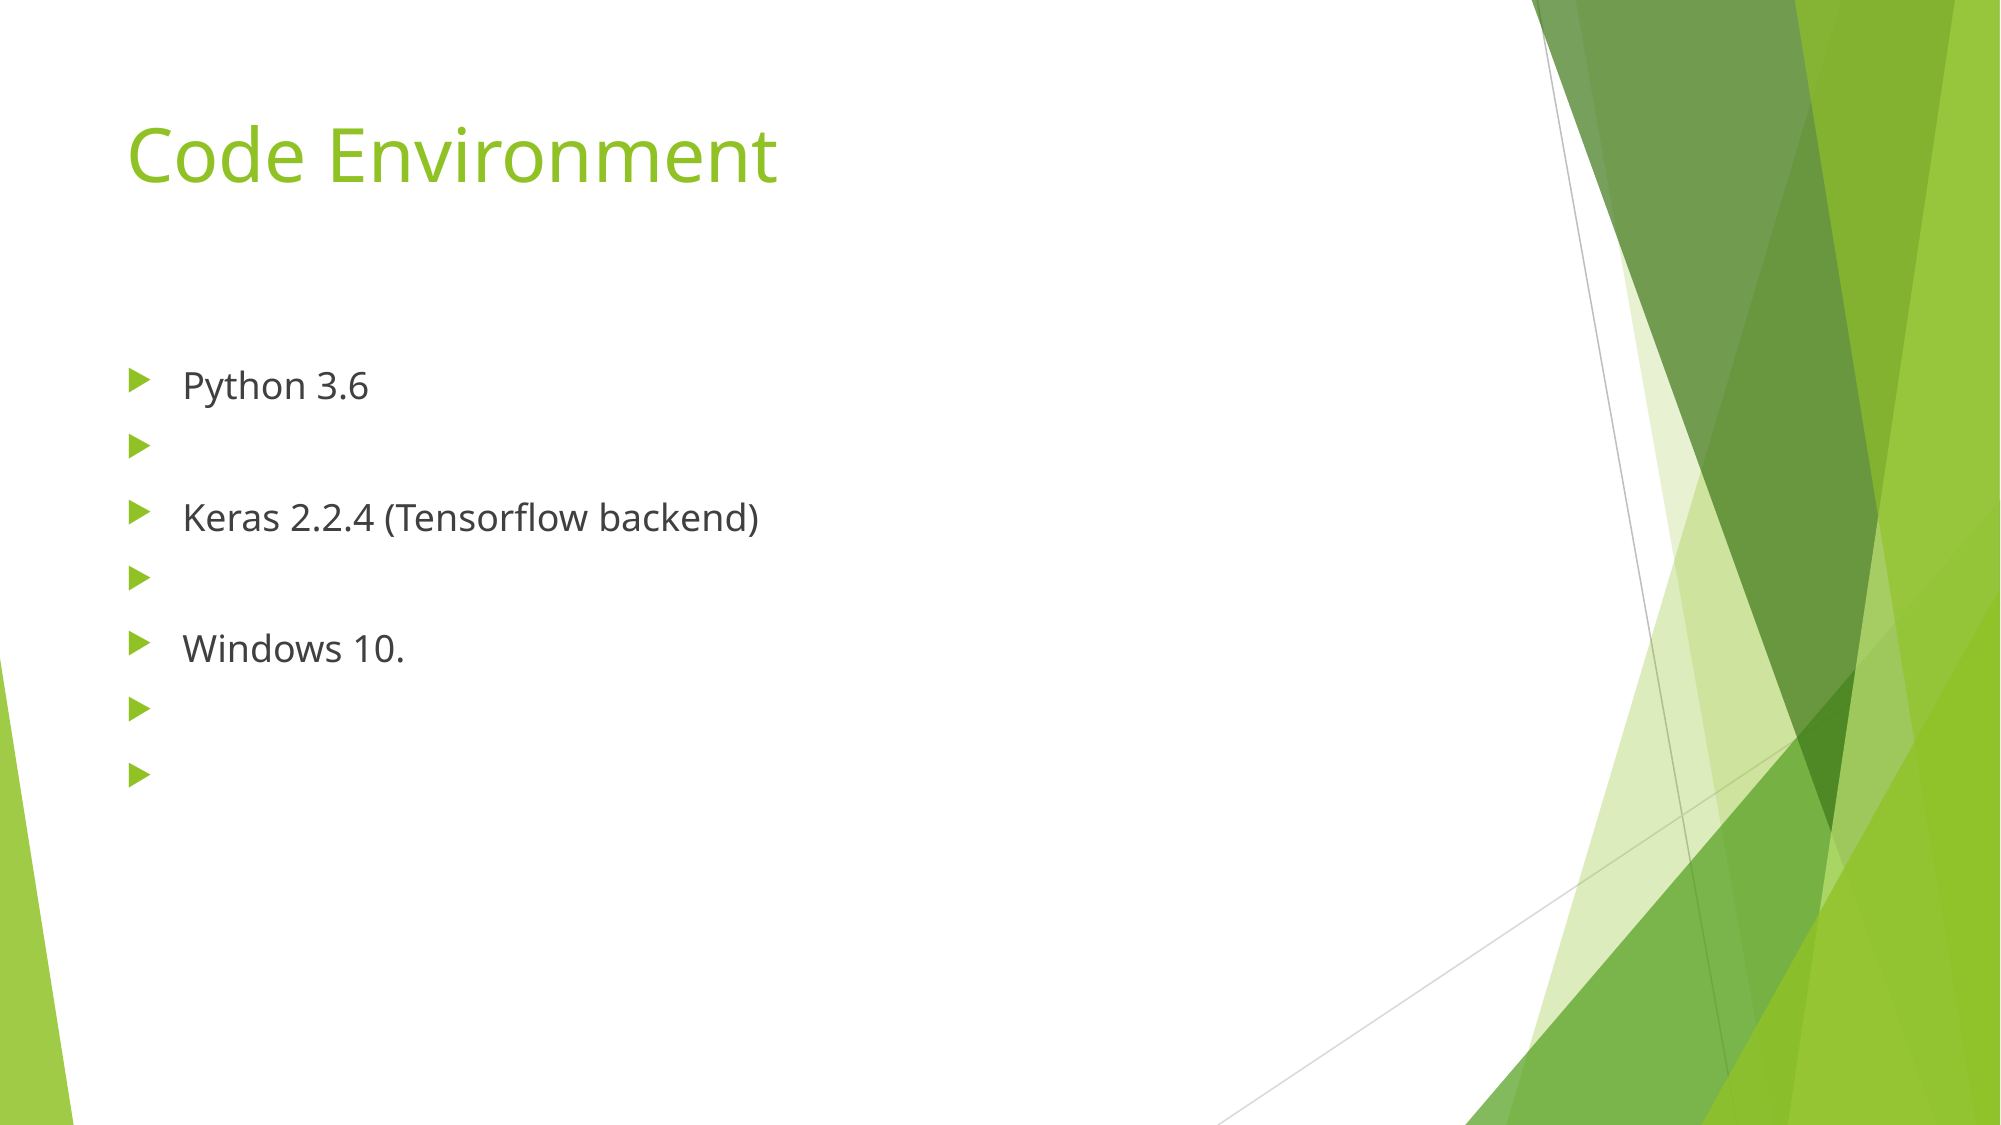

# Code Environment
Python 3.6
Keras 2.2.4 (Tensorflow backend)
Windows 10.